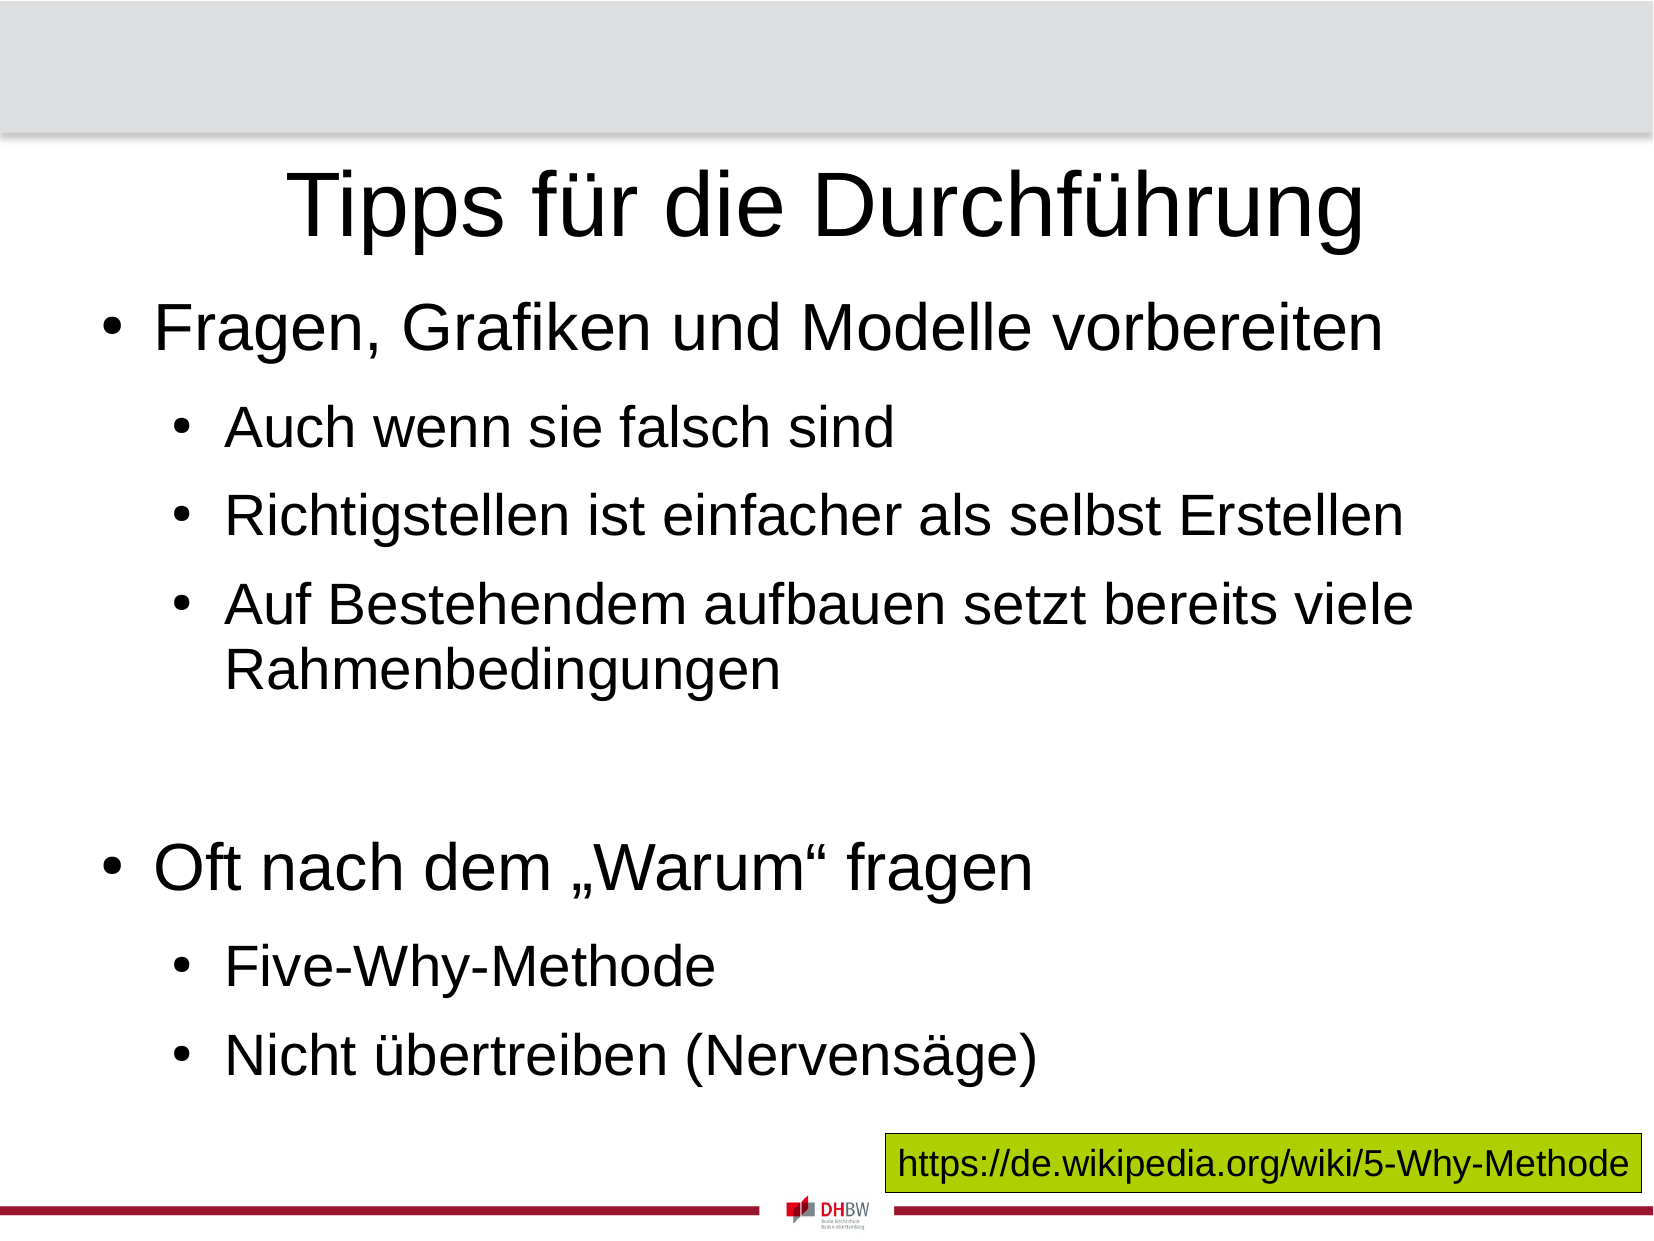

# Tipps für die Durchführung
Fragen, Grafiken und Modelle vorbereiten
Auch wenn sie falsch sind
Richtigstellen ist einfacher als selbst Erstellen
Auf Bestehendem aufbauen setzt bereits viele Rahmenbedingungen
Oft nach dem „Warum“ fragen
Five-Why-Methode
Nicht übertreiben (Nervensäge)
https://de.wikipedia.org/wiki/5-Why-Methode